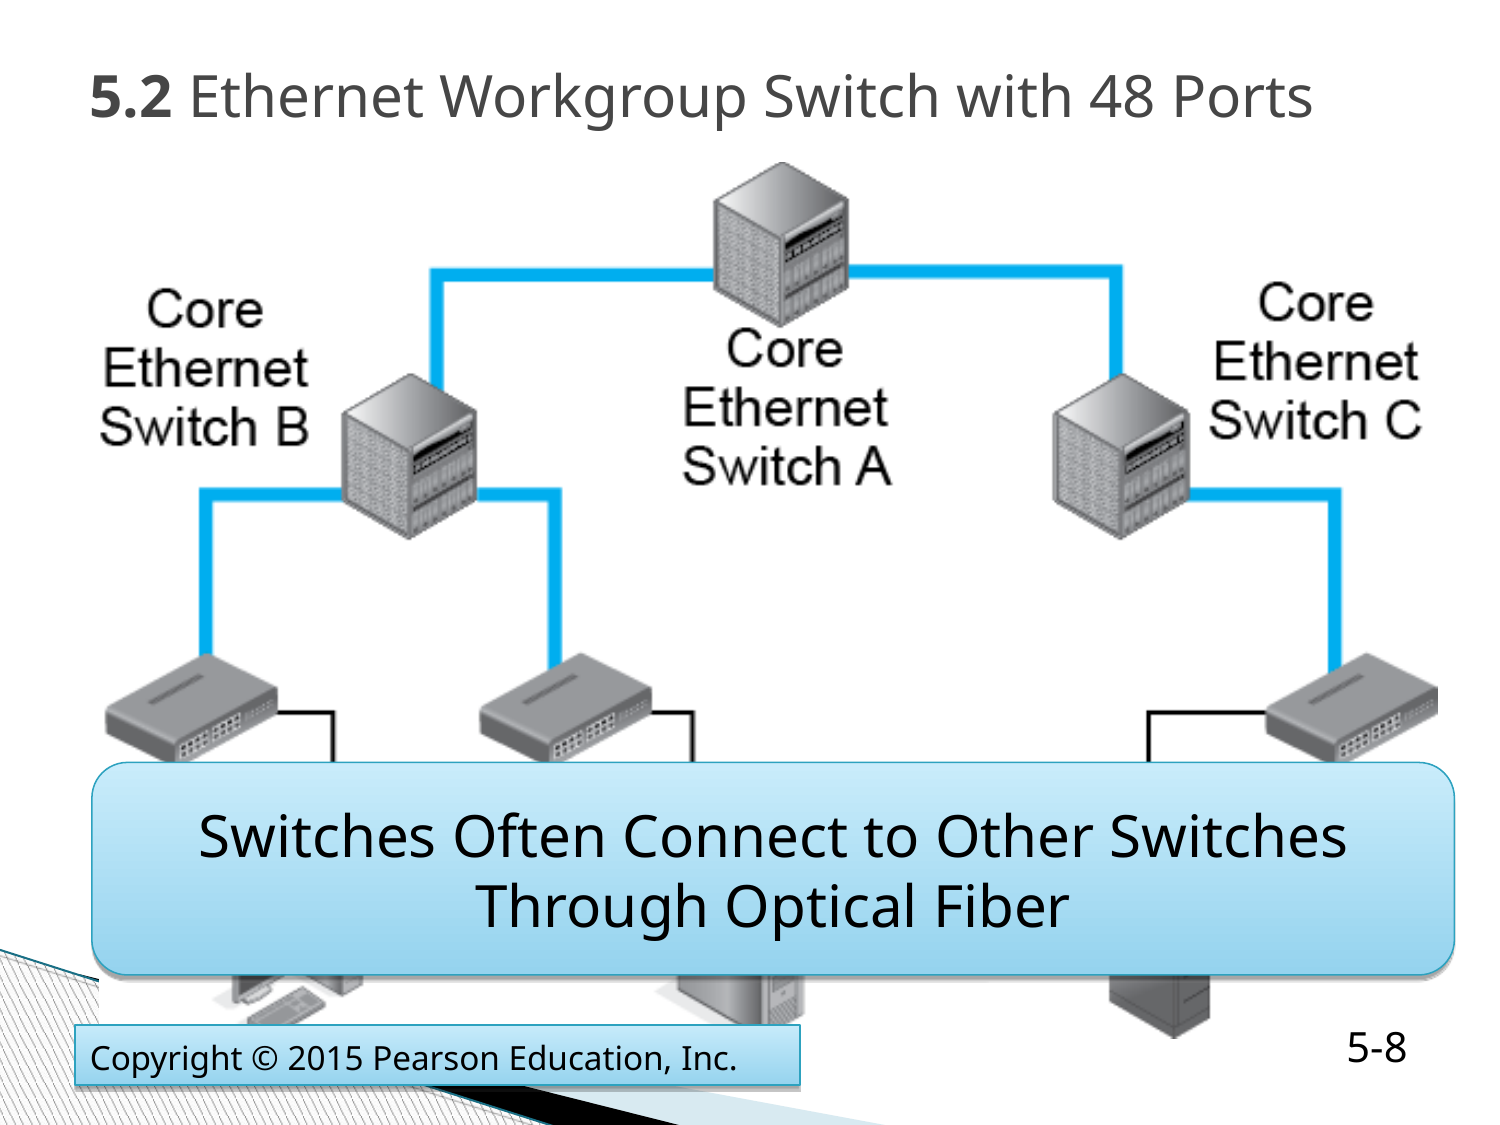

# 5.2 Ethernet Workgroup Switch with 48 Ports
Switches Often Connect to Other Switches Through Optical Fiber
Copyright © 2015 Pearson Education, Inc.